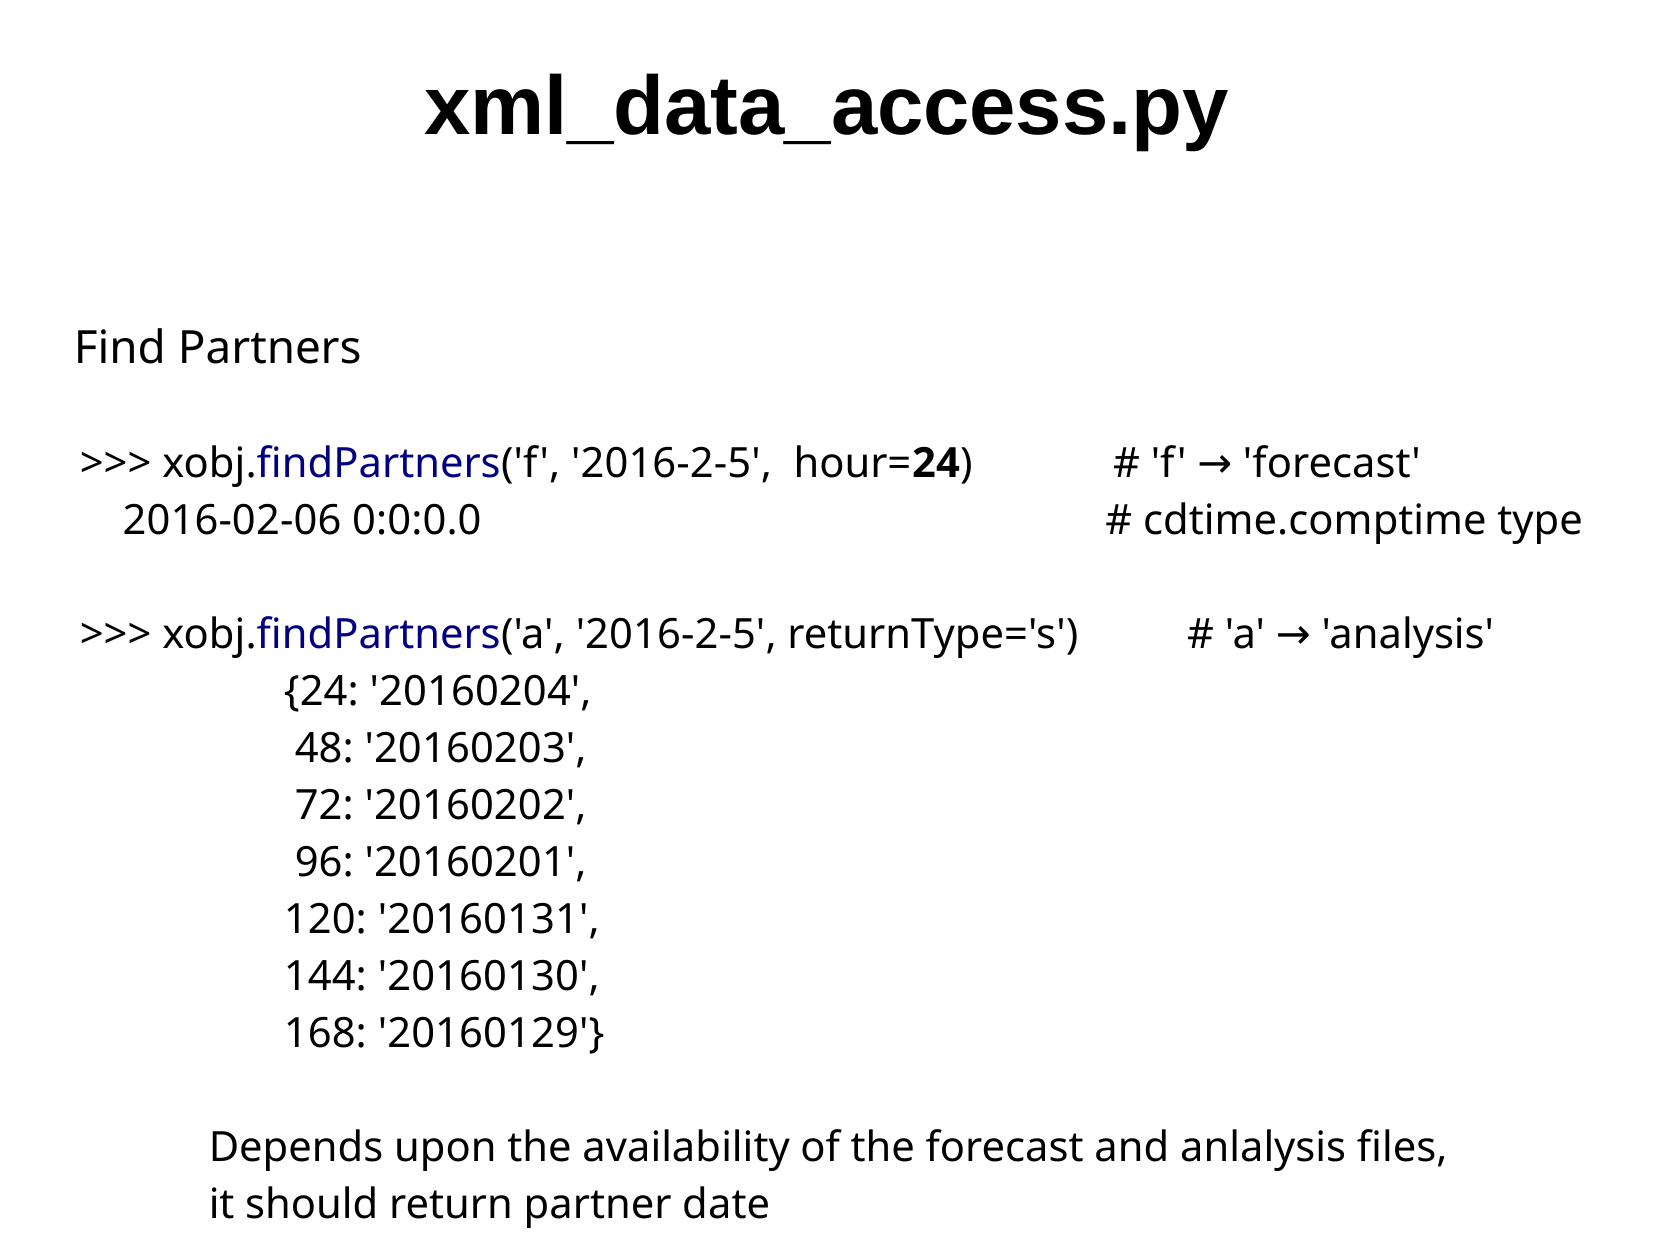

# xml_data_access.py
Find Partners
>>> xobj.findPartners('f', '2016-2-5', hour=24)		# 'f' → 'forecast'
 2016-02-06 0:0:0.0							 # cdtime.comptime type
>>> xobj.findPartners('a', '2016-2-5', returnType='s')		# 'a' → 'analysis'
 {24: '20160204',
 48: '20160203',
 72: '20160202',
 96: '20160201',
 120: '20160131',
 144: '20160130',
 168: '20160129'}
 Depends upon the availability of the forecast and anlalysis files,
 it should return partner date